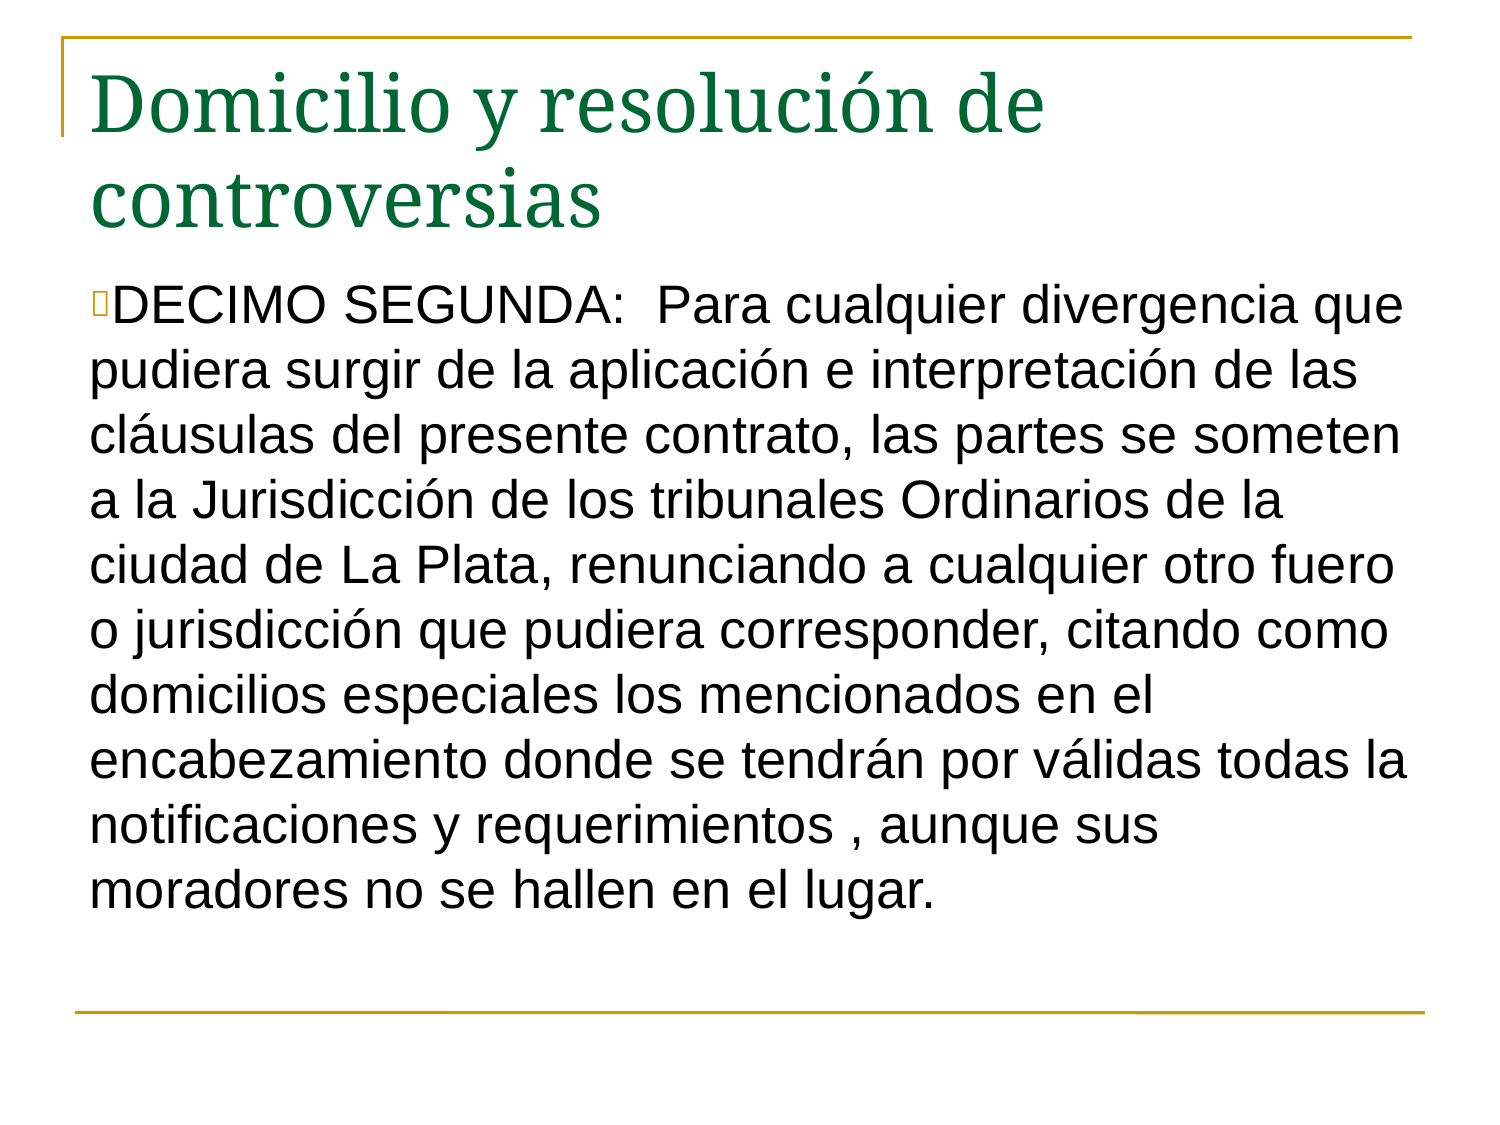

# Domicilio y resolución de controversias
DECIMO SEGUNDA: Para cualquier divergencia que pudiera surgir de la aplicación e interpretación de las cláusulas del presente contrato, las partes se someten a la Jurisdicción de los tribunales Ordinarios de la ciudad de La Plata, renunciando a cualquier otro fuero o jurisdicción que pudiera corresponder, citando como domicilios especiales los mencionados en el encabezamiento donde se tendrán por válidas todas la notificaciones y requerimientos , aunque sus moradores no se hallen en el lugar.